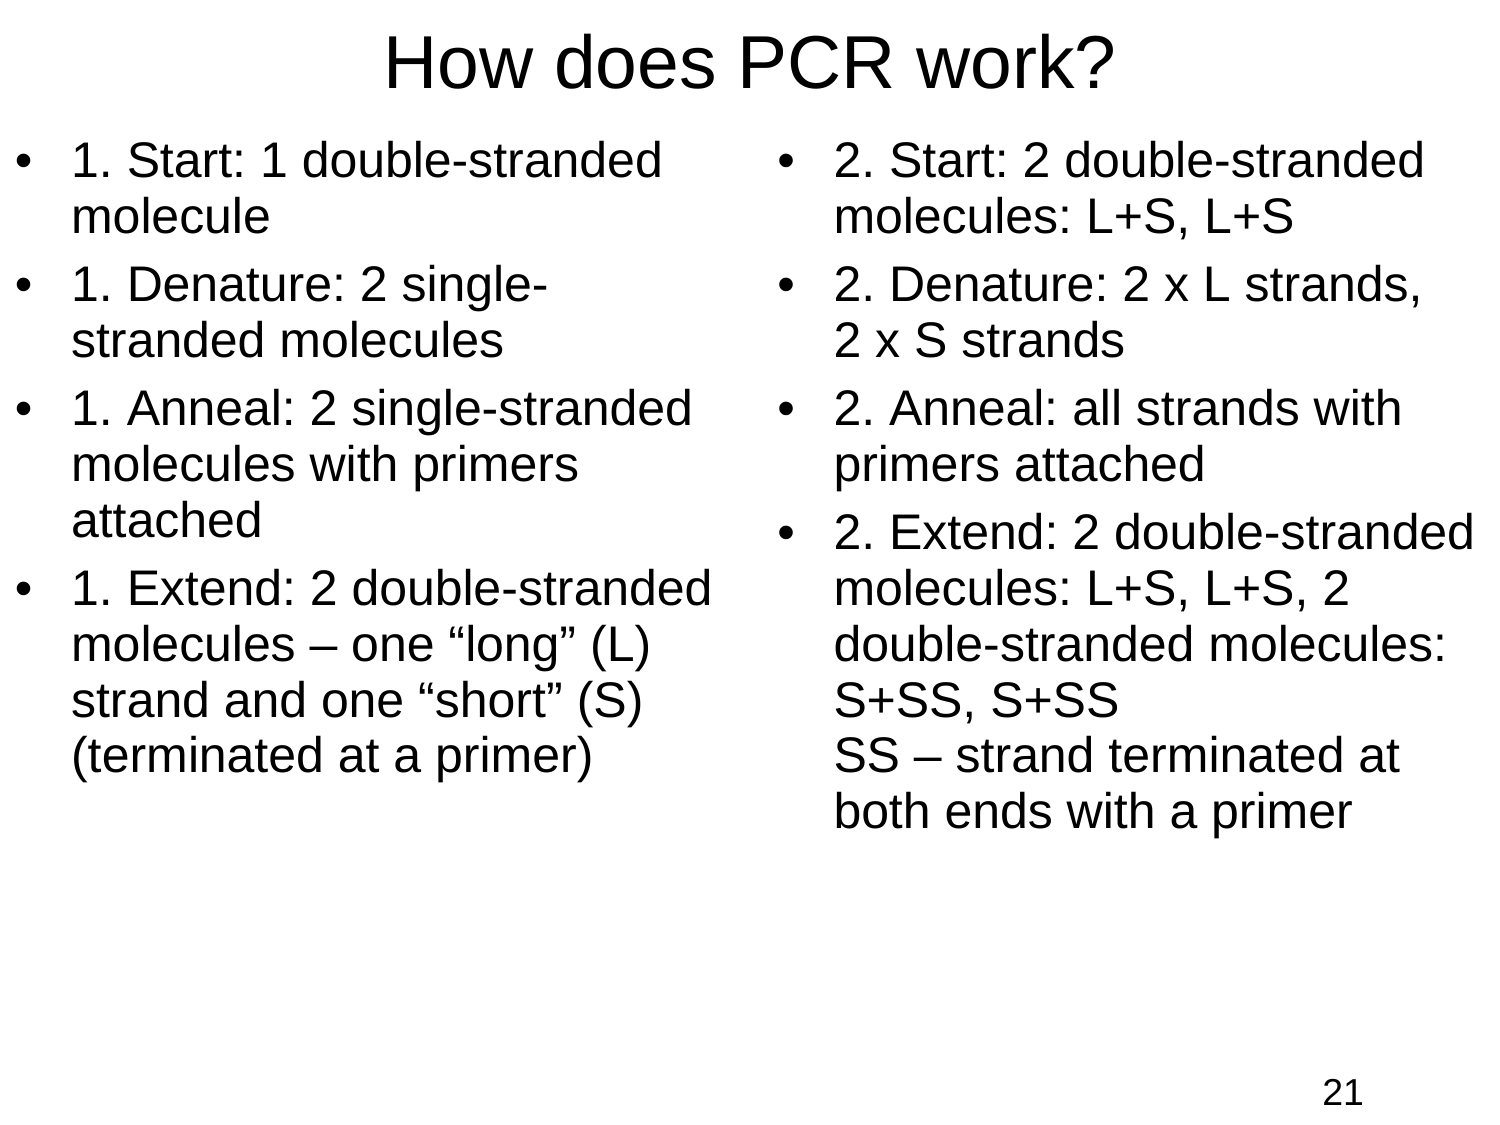

# How does PCR work?
1. Start: 1 double-stranded molecule
1. Denature: 2 single-stranded molecules
1. Anneal: 2 single-stranded molecules with primers attached
1. Extend: 2 double-stranded molecules – one “long” (L) strand and one “short” (S) (terminated at a primer)
2. Start: 2 double-stranded molecules: L+S, L+S
2. Denature: 2 x L strands,
2 x S strands
2. Anneal: all strands with primers attached
2. Extend: 2 double-stranded molecules: L+S, L+S, 2 double-stranded molecules: S+SS, S+SS
SS – strand terminated at both ends with a primer
21